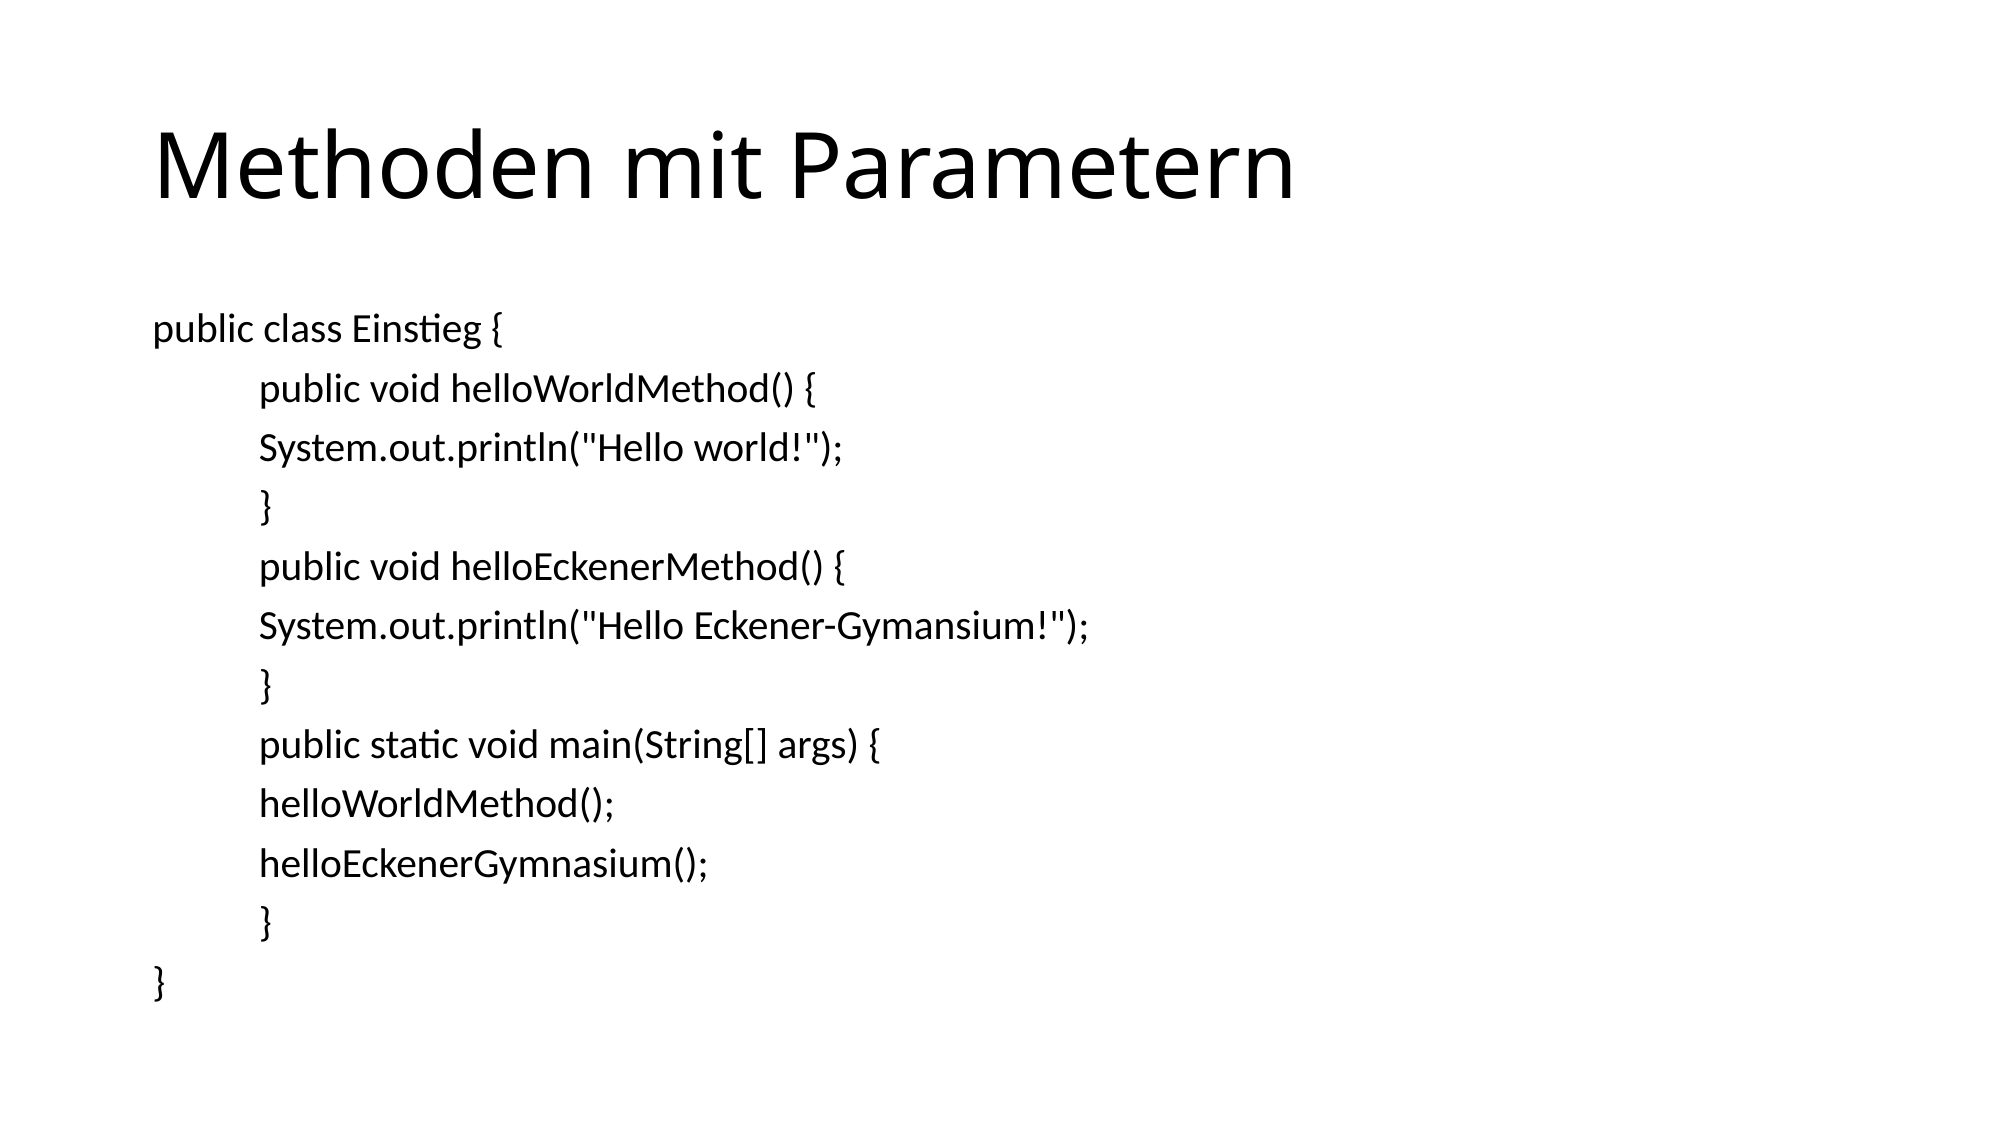

# Methoden mit Parametern
public class Einstieg {
	public void helloWorldMethod() {
 		System.out.println("Hello world!");
 	}
	public void helloEckenerMethod() {
 		System.out.println("Hello Eckener-Gymansium!");
 	}
	public static void main(String[] args) {
 		helloWorldMethod();
		helloEckenerGymnasium();
 	}
}